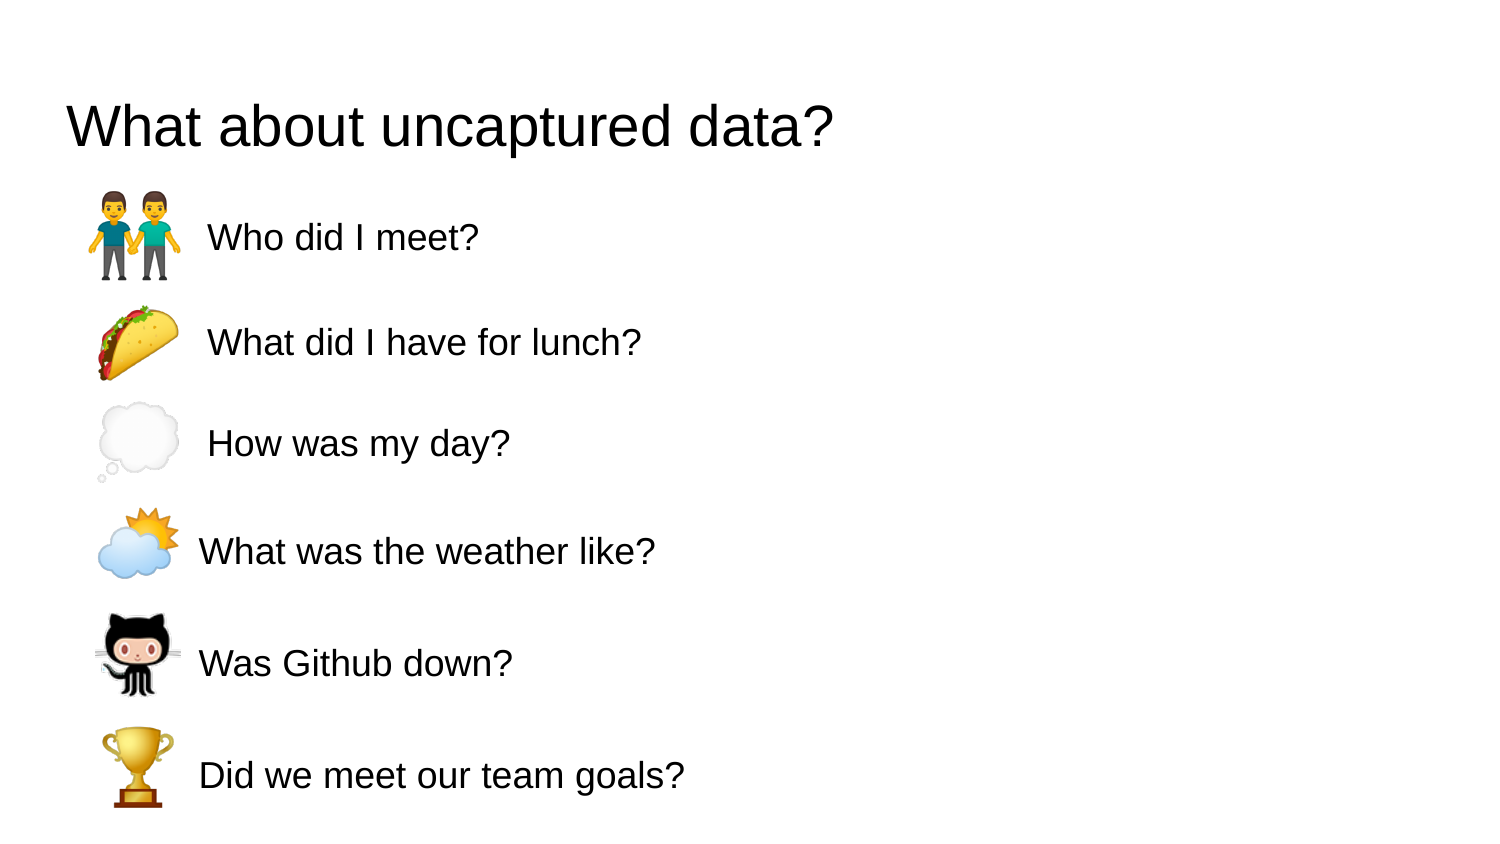

# What about uncaptured data?
Who did I meet?
What did I have for lunch?
How was my day?
What was the weather like?
Was Github down?
Did we meet our team goals?